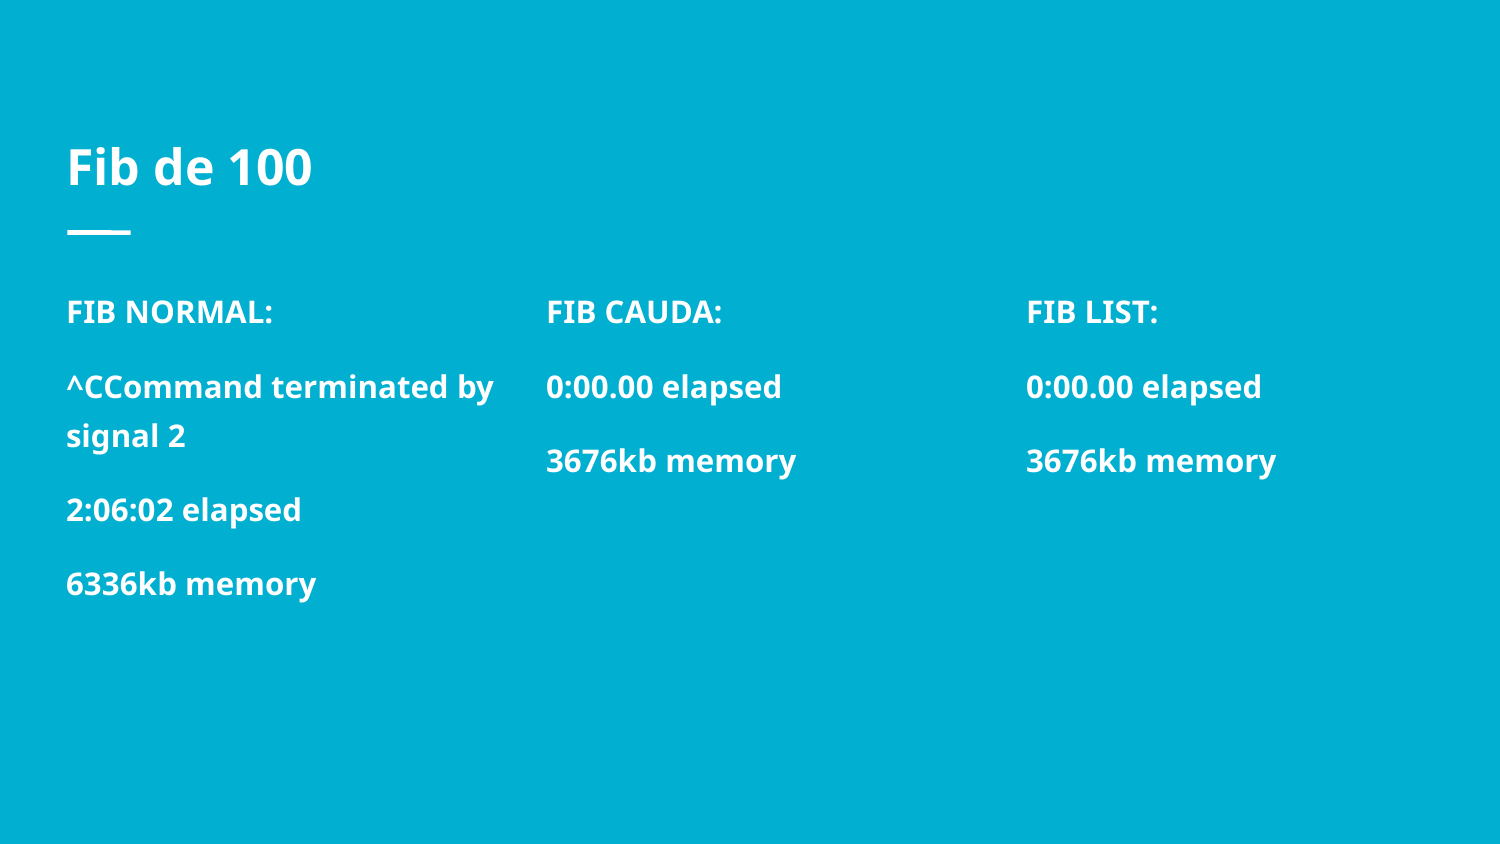

# Fib de 100
FIB NORMAL:
^CCommand terminated by signal 2
2:06:02 elapsed
6336kb memory
FIB CAUDA:
0:00.00 elapsed
3676kb memory
FIB LIST:
0:00.00 elapsed
3676kb memory